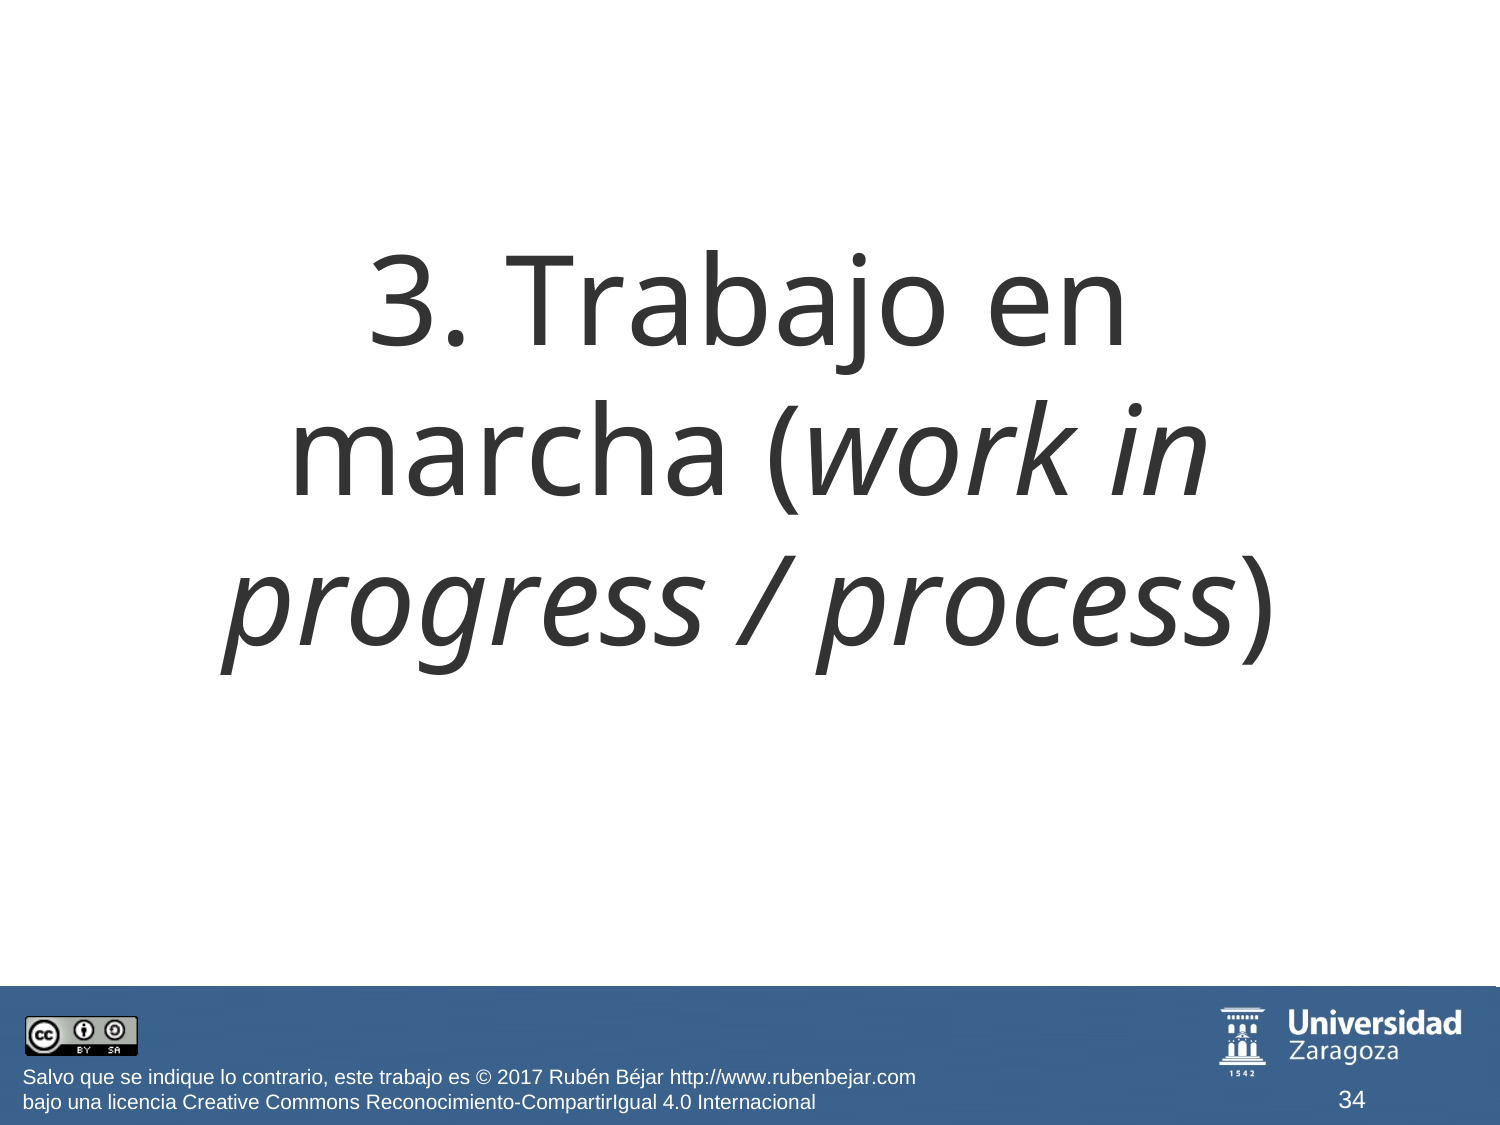

3. Trabajo en marcha (work in progress / process)